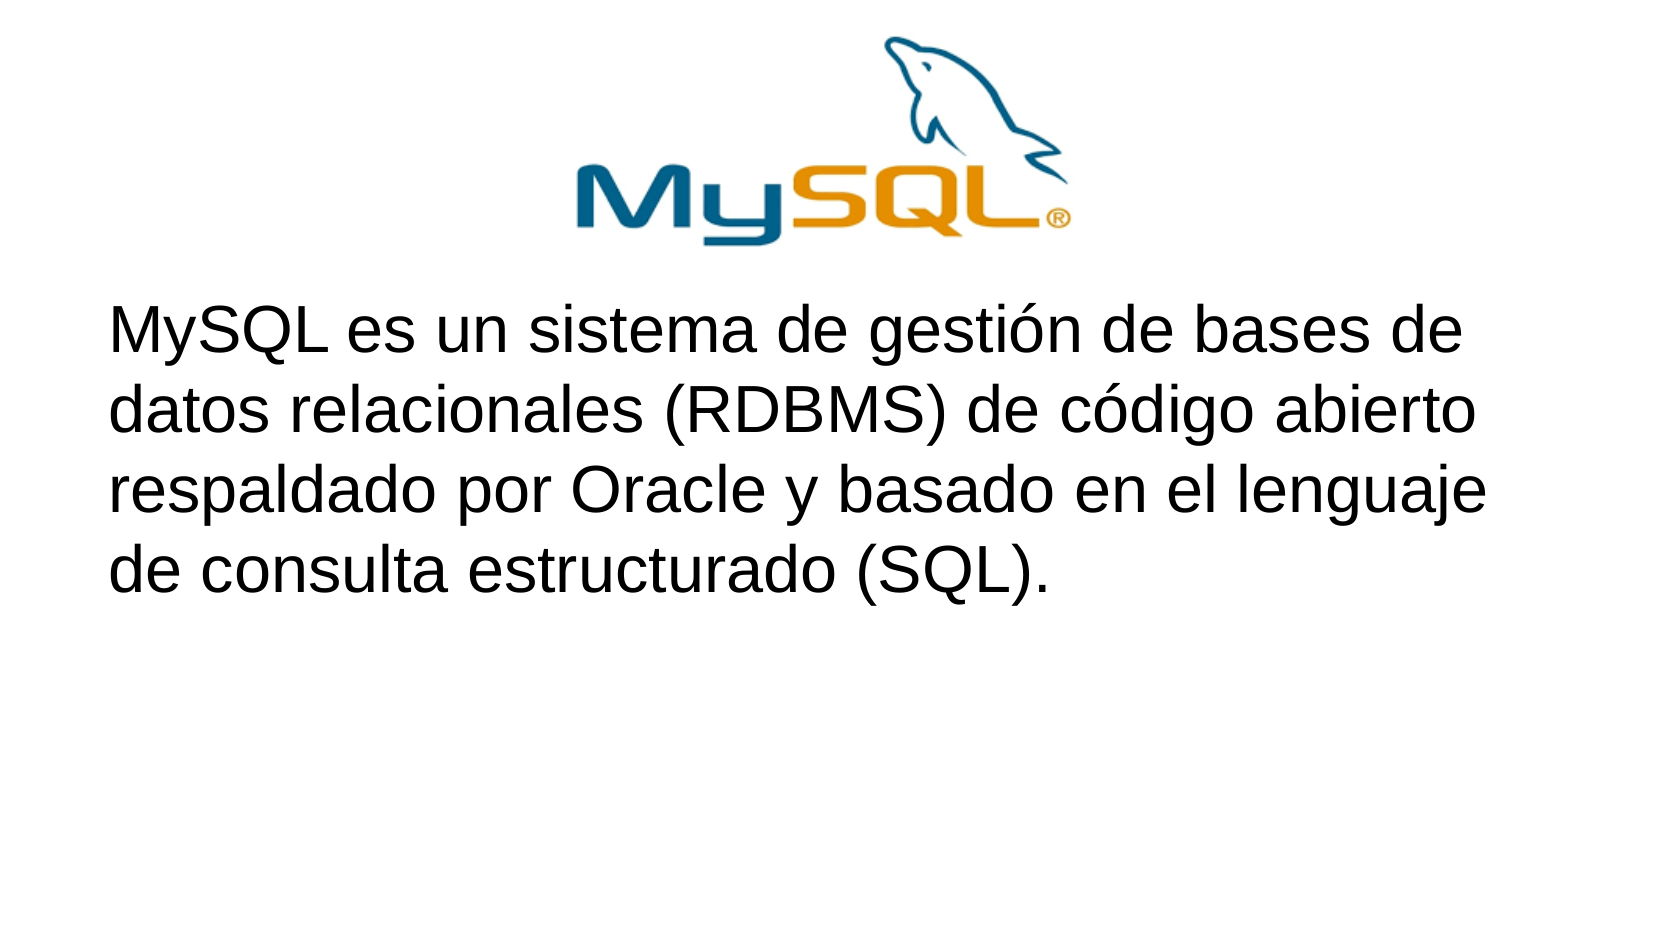

# MySQL es un sistema de gestión de bases de datos relacionales (RDBMS) de código abierto respaldado por Oracle y basado en el lenguaje de consulta estructurado (SQL).